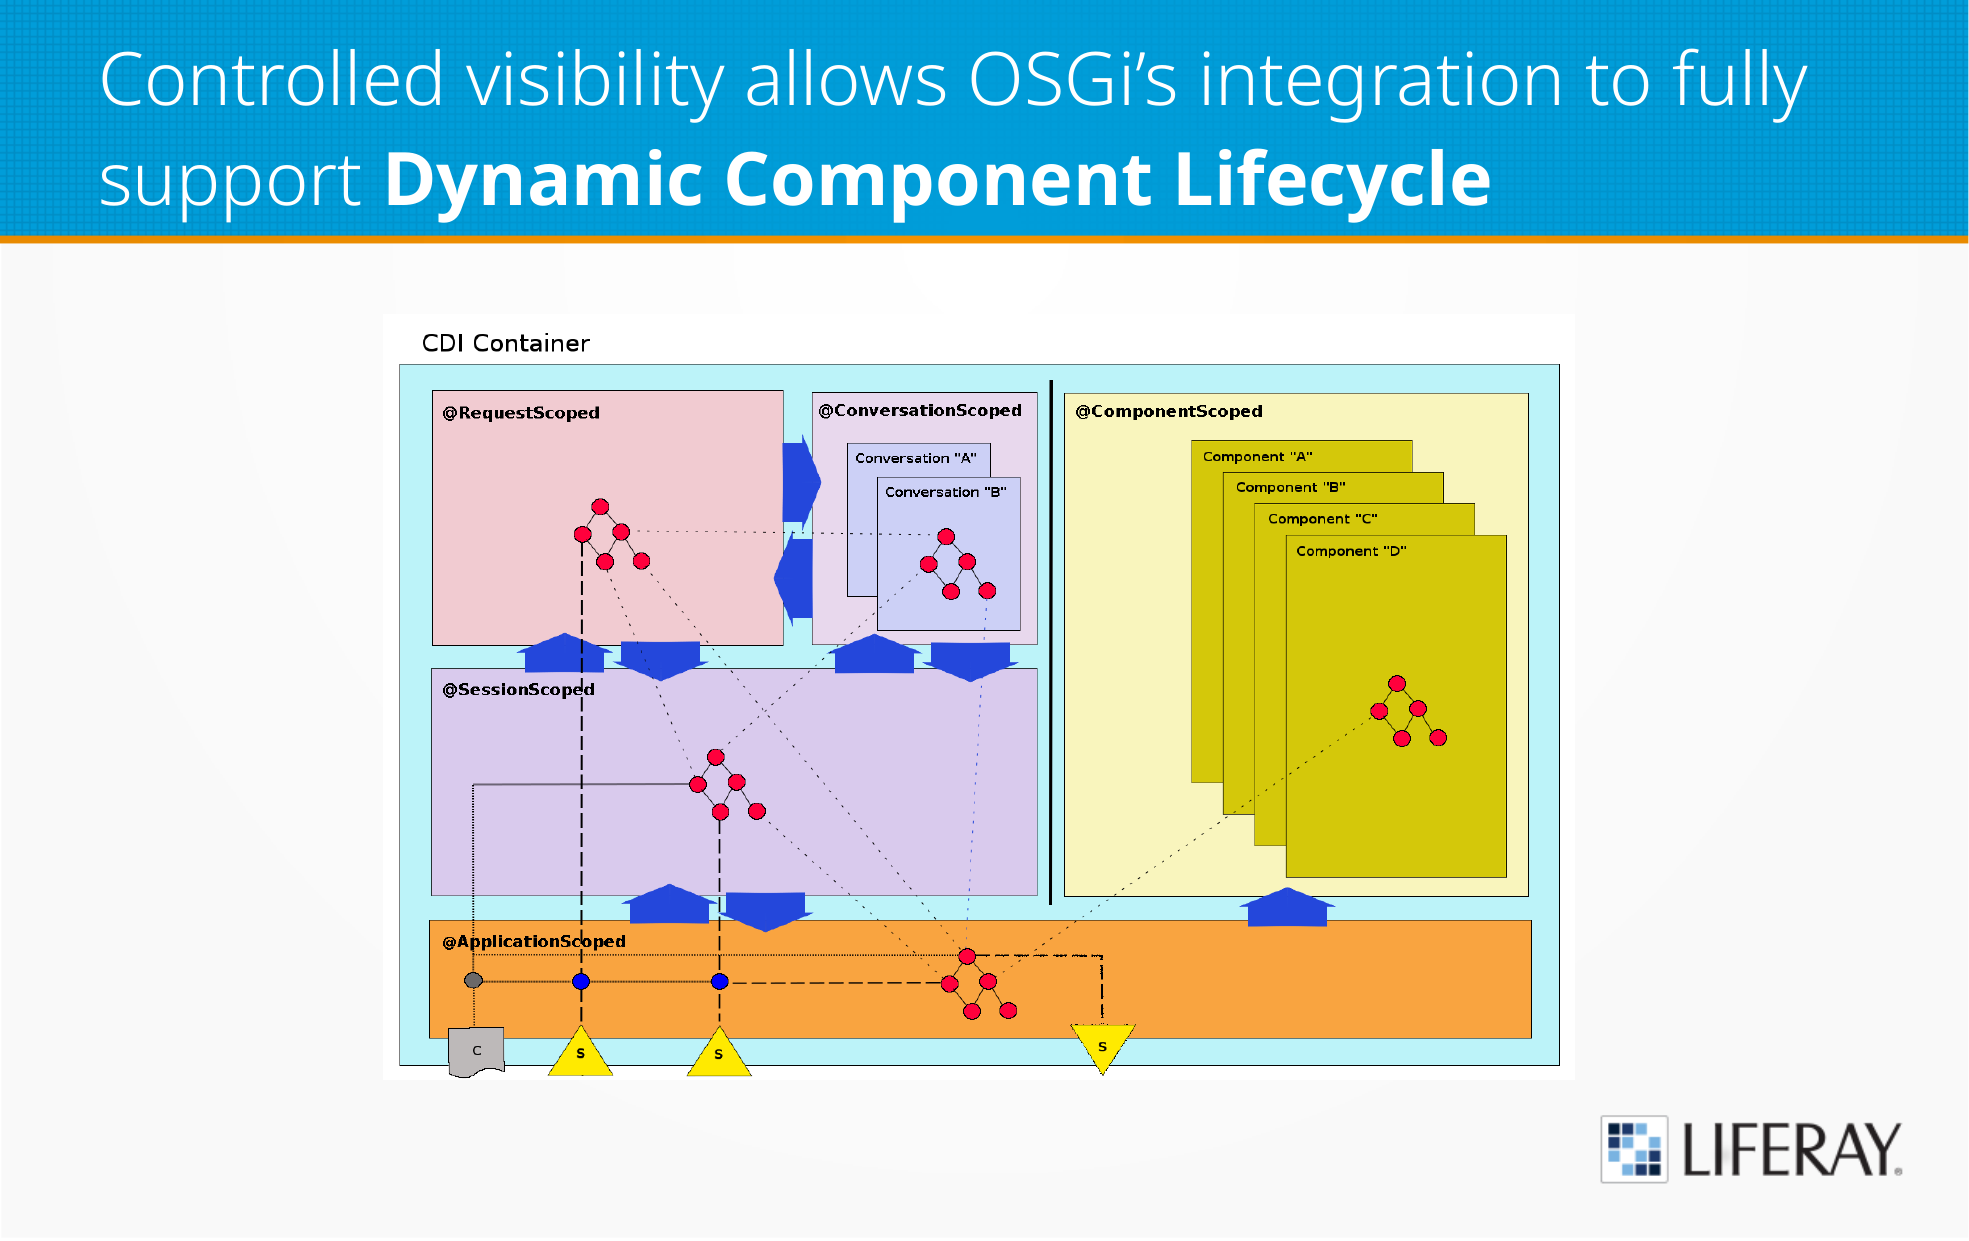

# Controlled visibility allows OSGi’s integration to fully support Dynamic Component Lifecycle